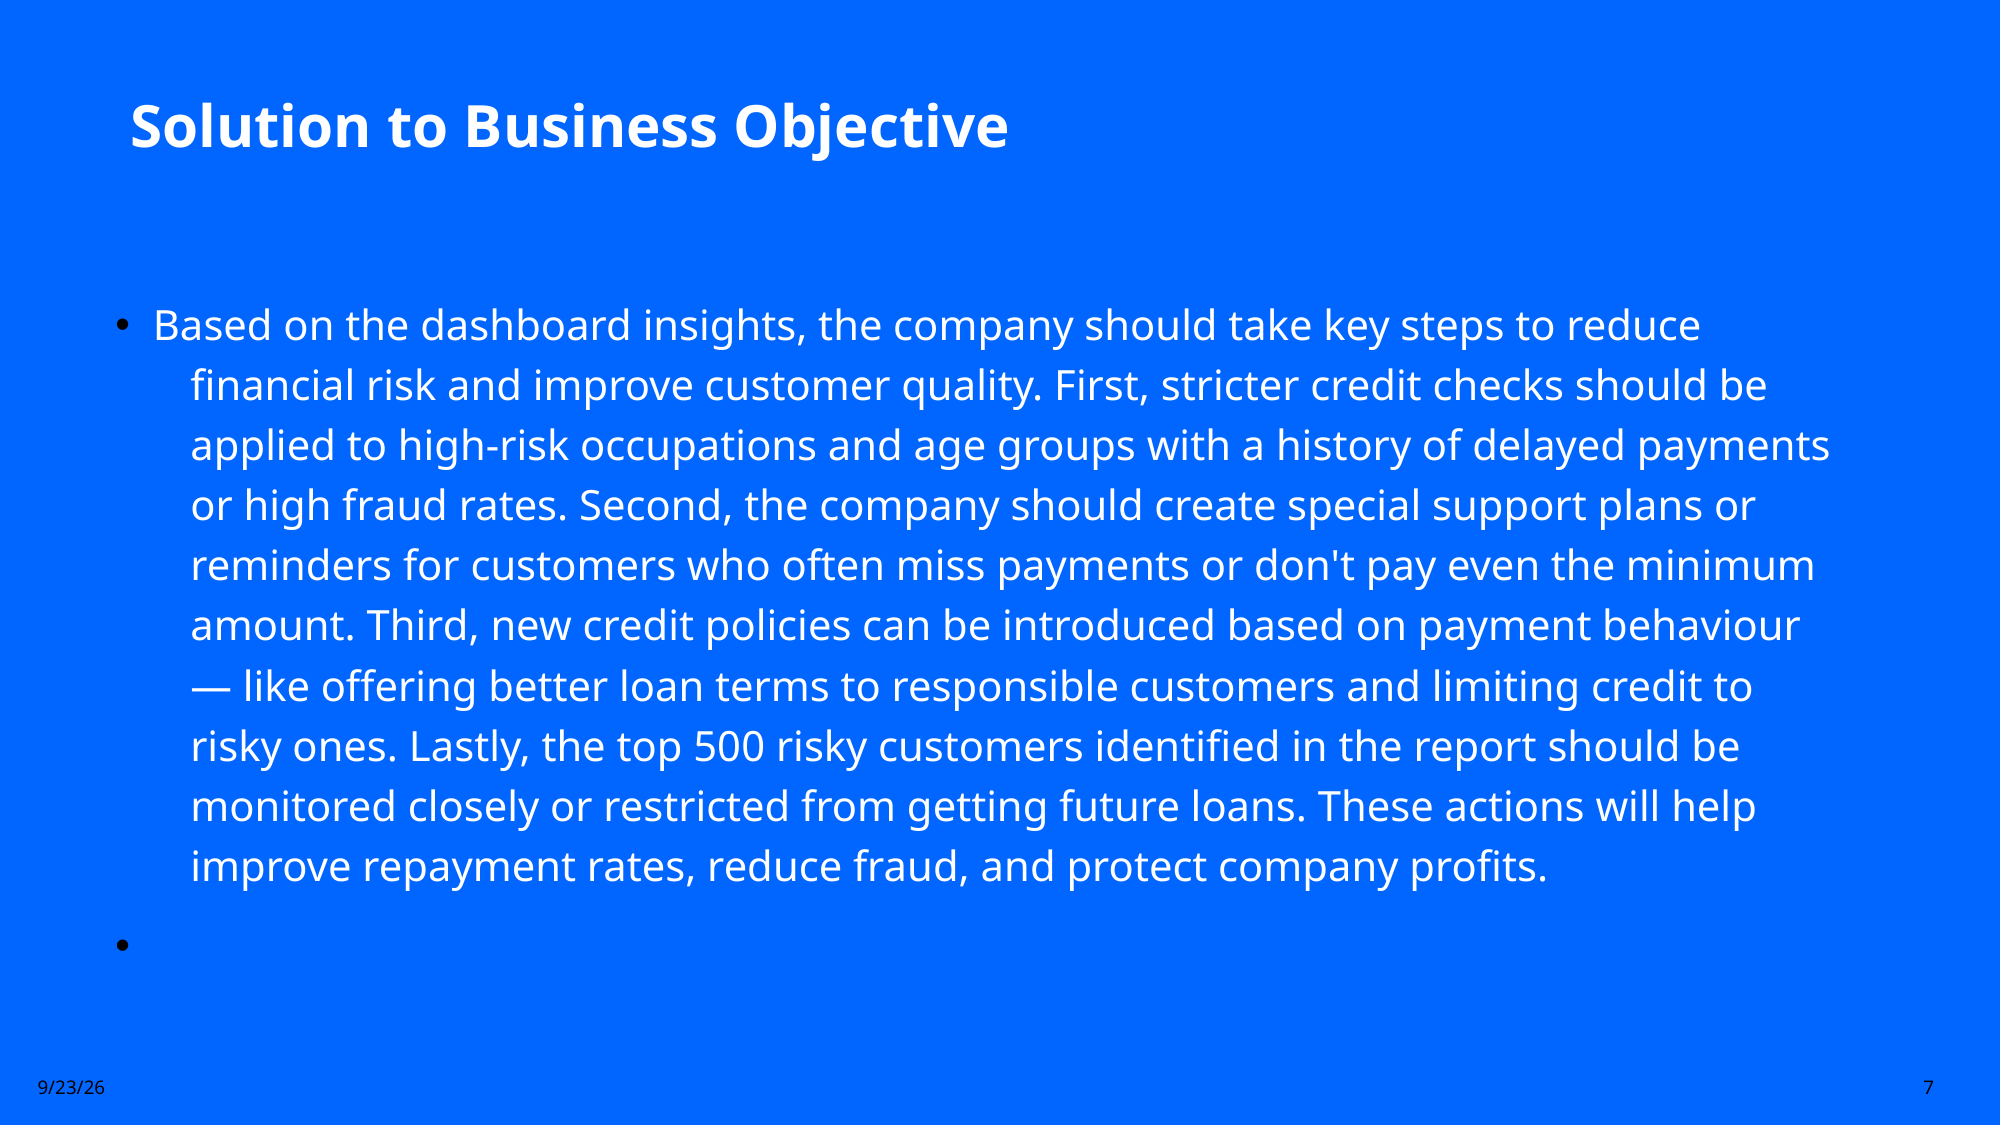

# Solution to Business Objective
Based on the dashboard insights, the company should take key steps to reduce financial risk and improve customer quality. First, stricter credit checks should be applied to high-risk occupations and age groups with a history of delayed payments or high fraud rates. Second, the company should create special support plans or reminders for customers who often miss payments or don't pay even the minimum amount. Third, new credit policies can be introduced based on payment behaviour — like offering better loan terms to responsible customers and limiting credit to risky ones. Lastly, the top 500 risky customers identified in the report should be monitored closely or restricted from getting future loans. These actions will help improve repayment rates, reduce fraud, and protect company profits.